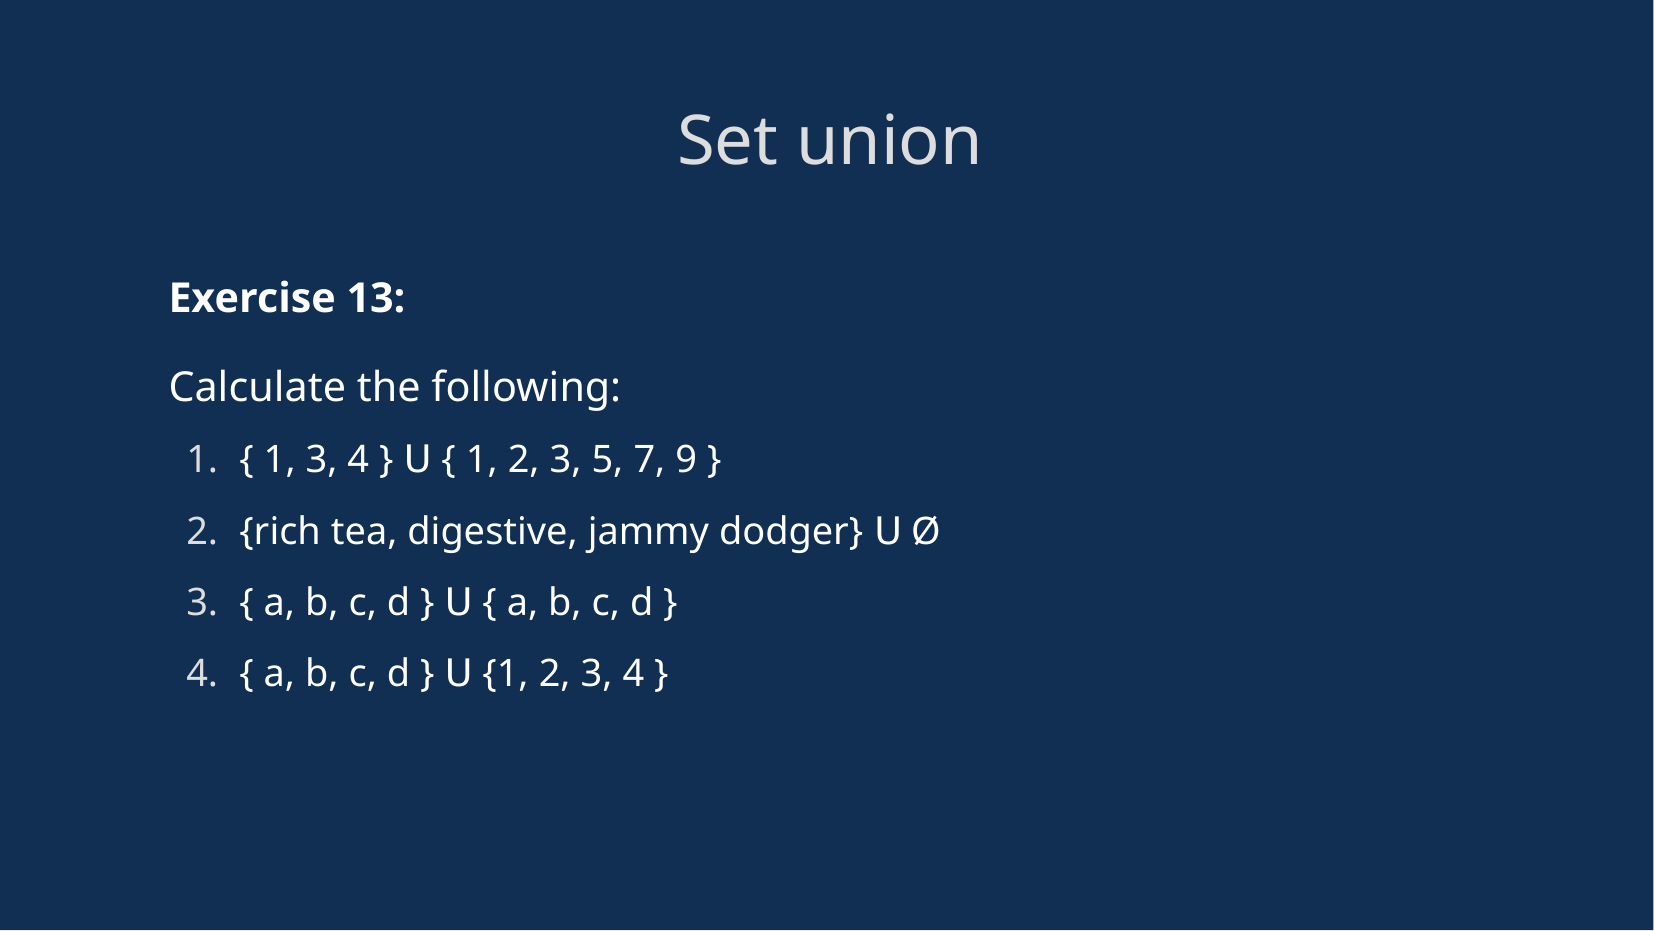

# Set union
Exercise 13:
Calculate the following:
{ 1, 3, 4 } 𝖴 { 1, 2, 3, 5, 7, 9 }
{rich tea, digestive, jammy dodger} 𝖴 Ø
{ a, b, c, d } 𝖴 { a, b, c, d }
{ a, b, c, d } 𝖴 {1, 2, 3, 4 }